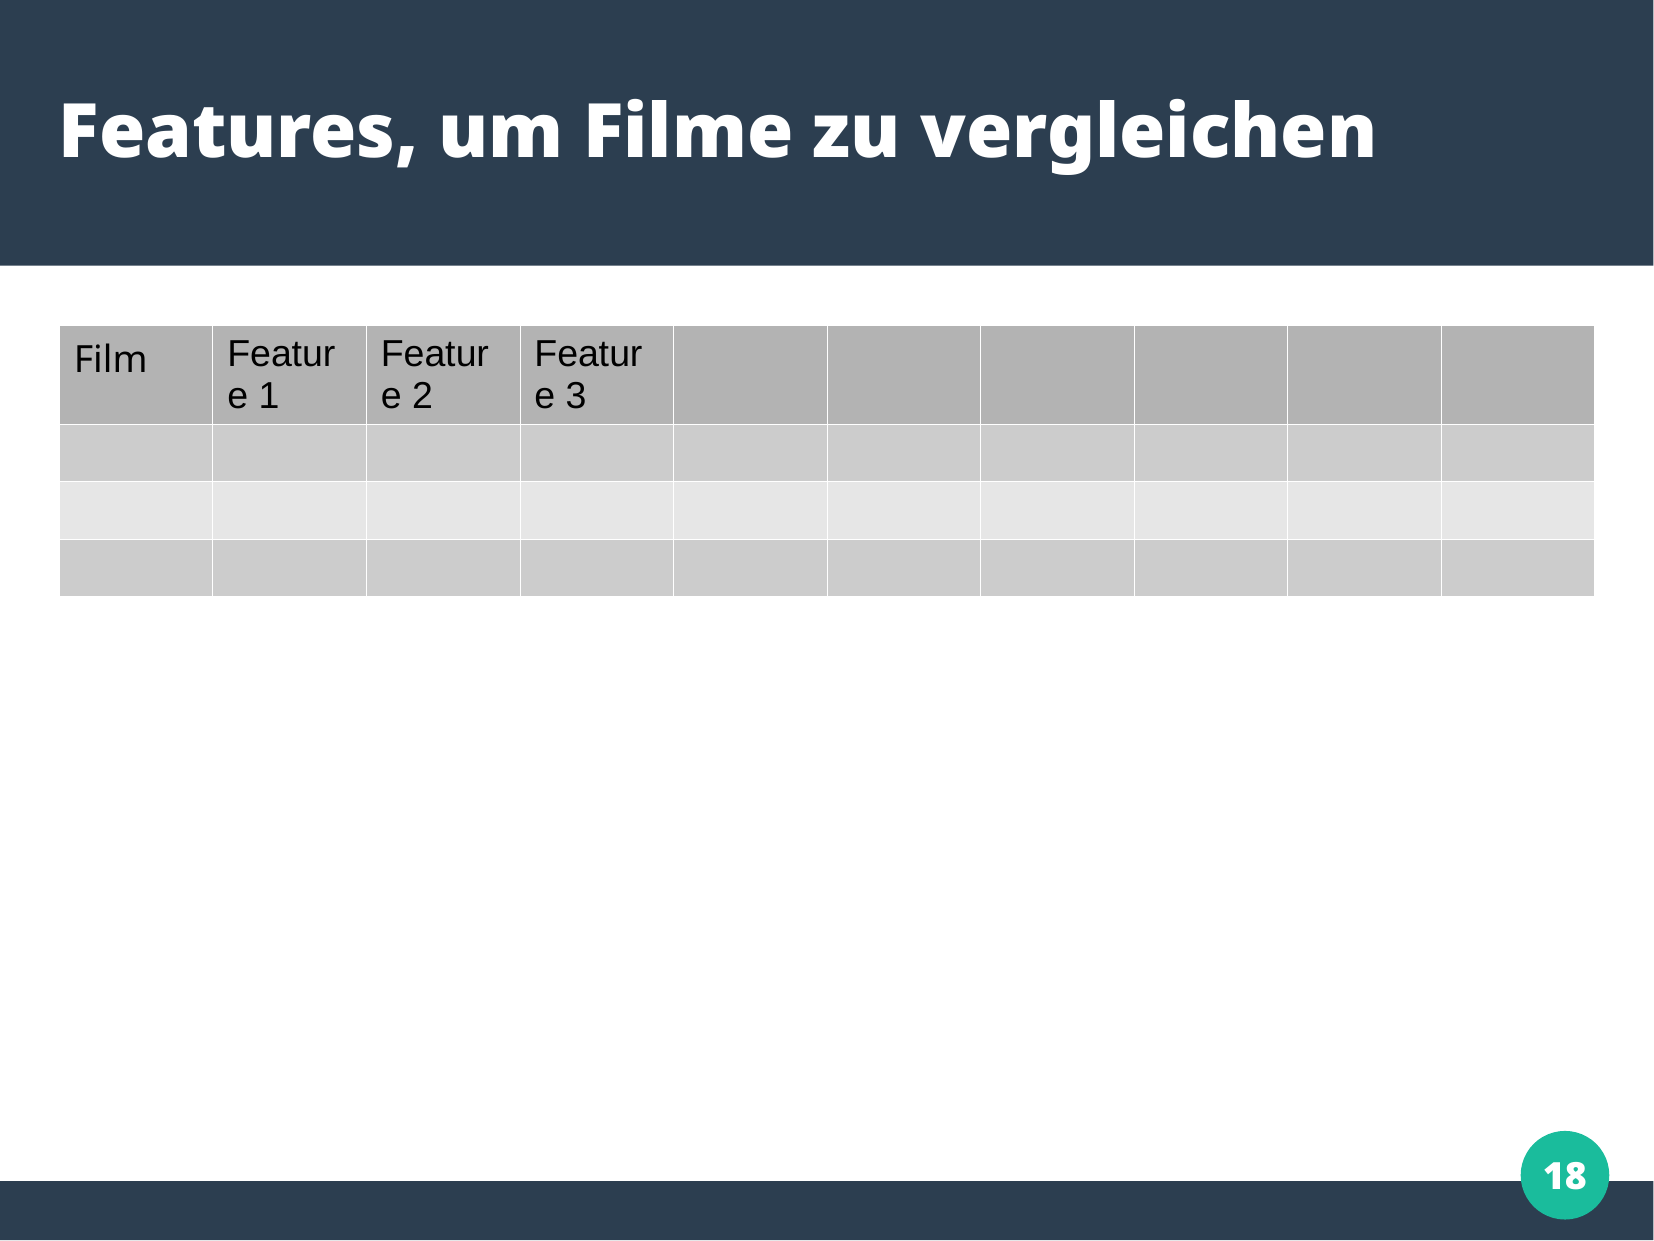

# Features, um Filme zu vergleichen
| Film | Feature 1 | Feature 2 | Feature 3 | | | | | | |
| --- | --- | --- | --- | --- | --- | --- | --- | --- | --- |
| | | | | | | | | | |
| | | | | | | | | | |
| | | | | | | | | | |
18